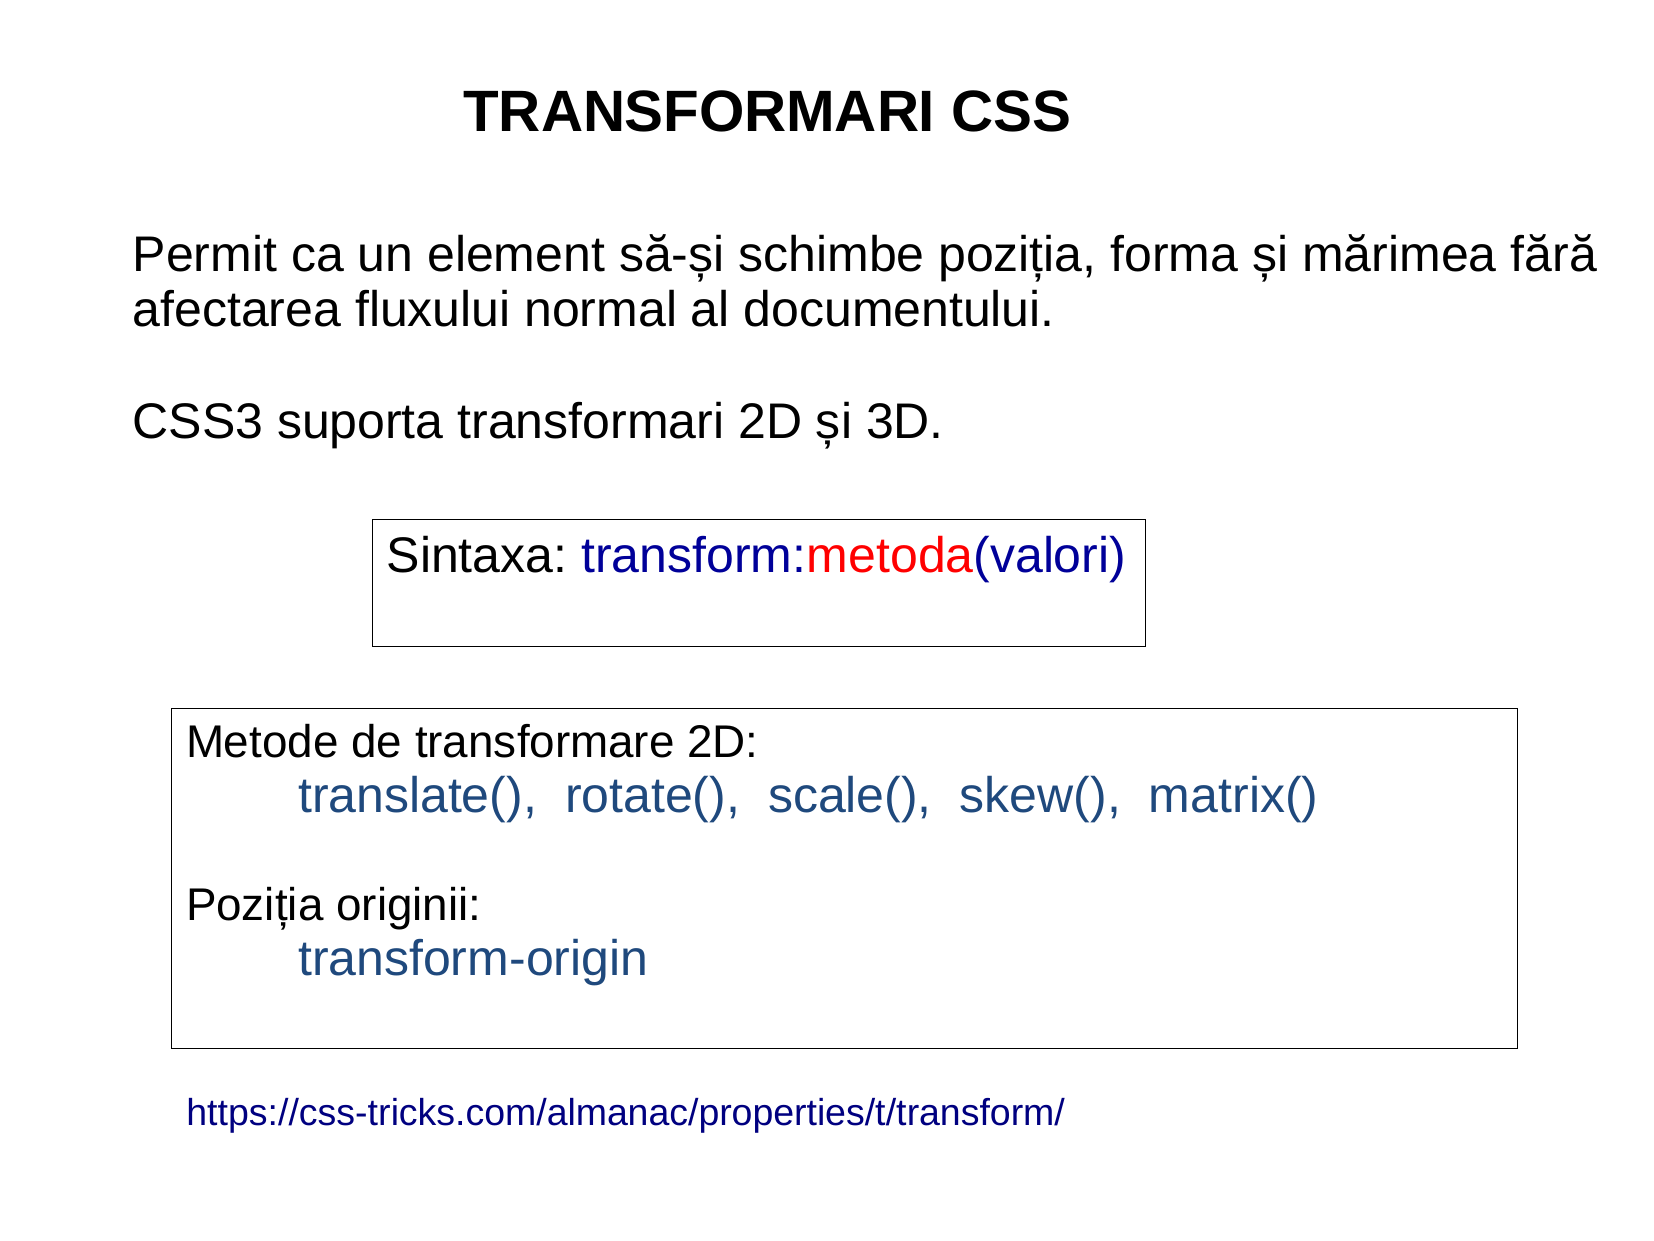

TRANSFORMARI CSS
Permit ca un element să-și schimbe poziția, forma și mărimea fără
afectarea fluxului normal al documentului.
CSS3 suporta transformari 2D și 3D.
Sintaxa: transform:metoda(valori)
Metode de transformare 2D:
 translate(), rotate(), scale(), skew(), matrix()
Poziția originii:
 transform-origin
https://css-tricks.com/almanac/properties/t/transform/